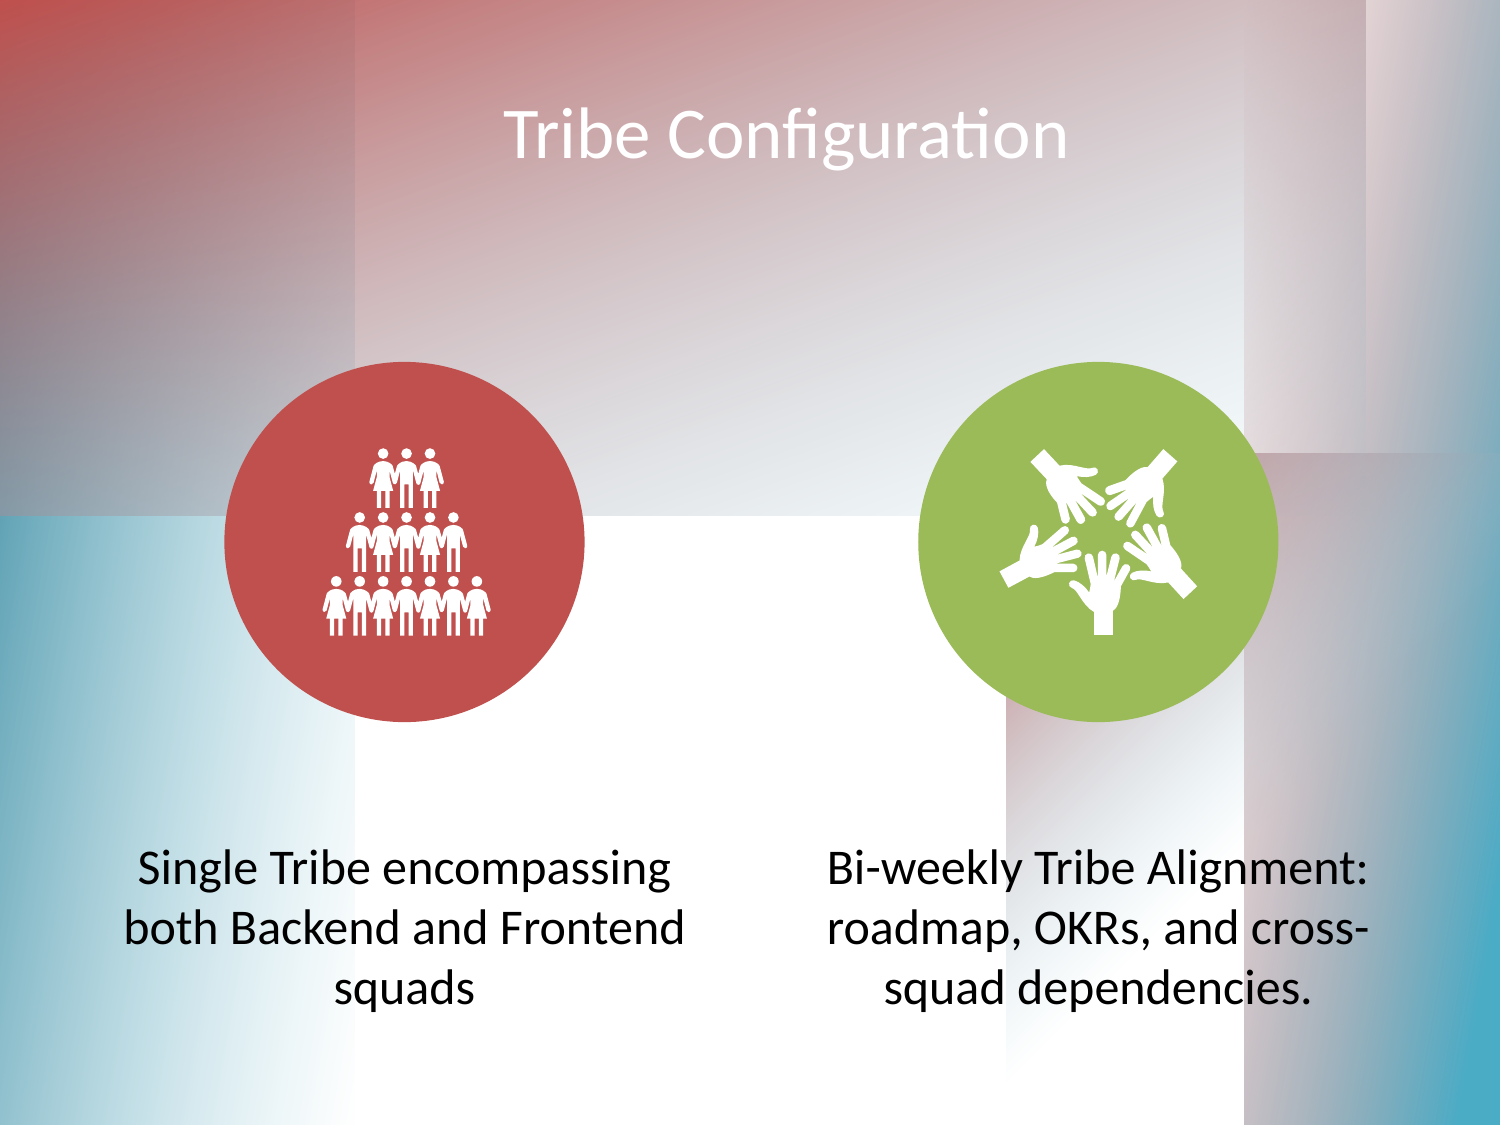

# Tribe Configuration
Single Tribe encompassing both Backend and Frontend squads
Bi-weekly Tribe Alignment: roadmap, OKRs, and cross-squad dependencies.